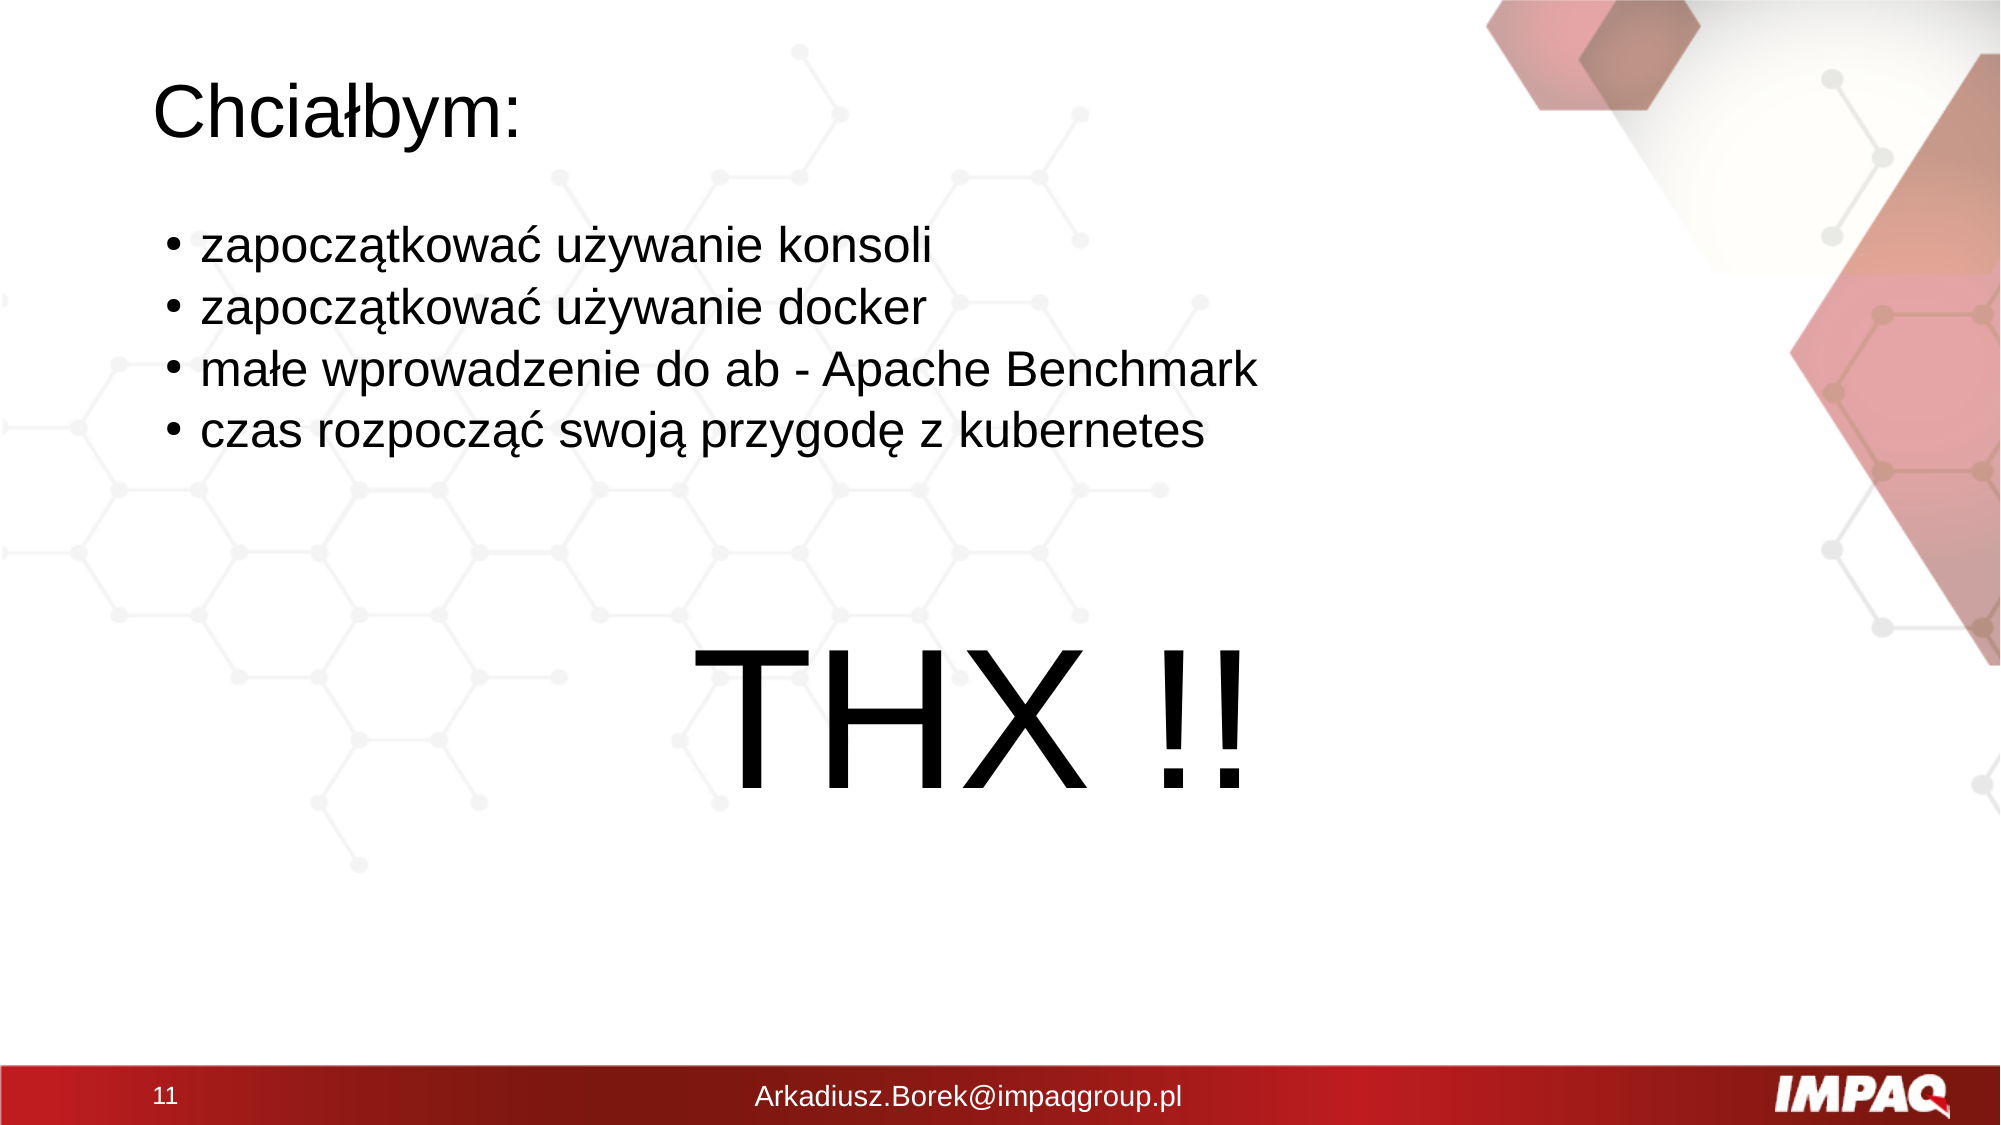

Chciałbym:
zapoczątkować używanie konsoli
zapoczątkować używanie docker
małe wprowadzenie do ab - Apache Benchmark
czas rozpocząć swoją przygodę z kubernetes
THX !!
Arkadiusz.Borek@impaqgroup.pl